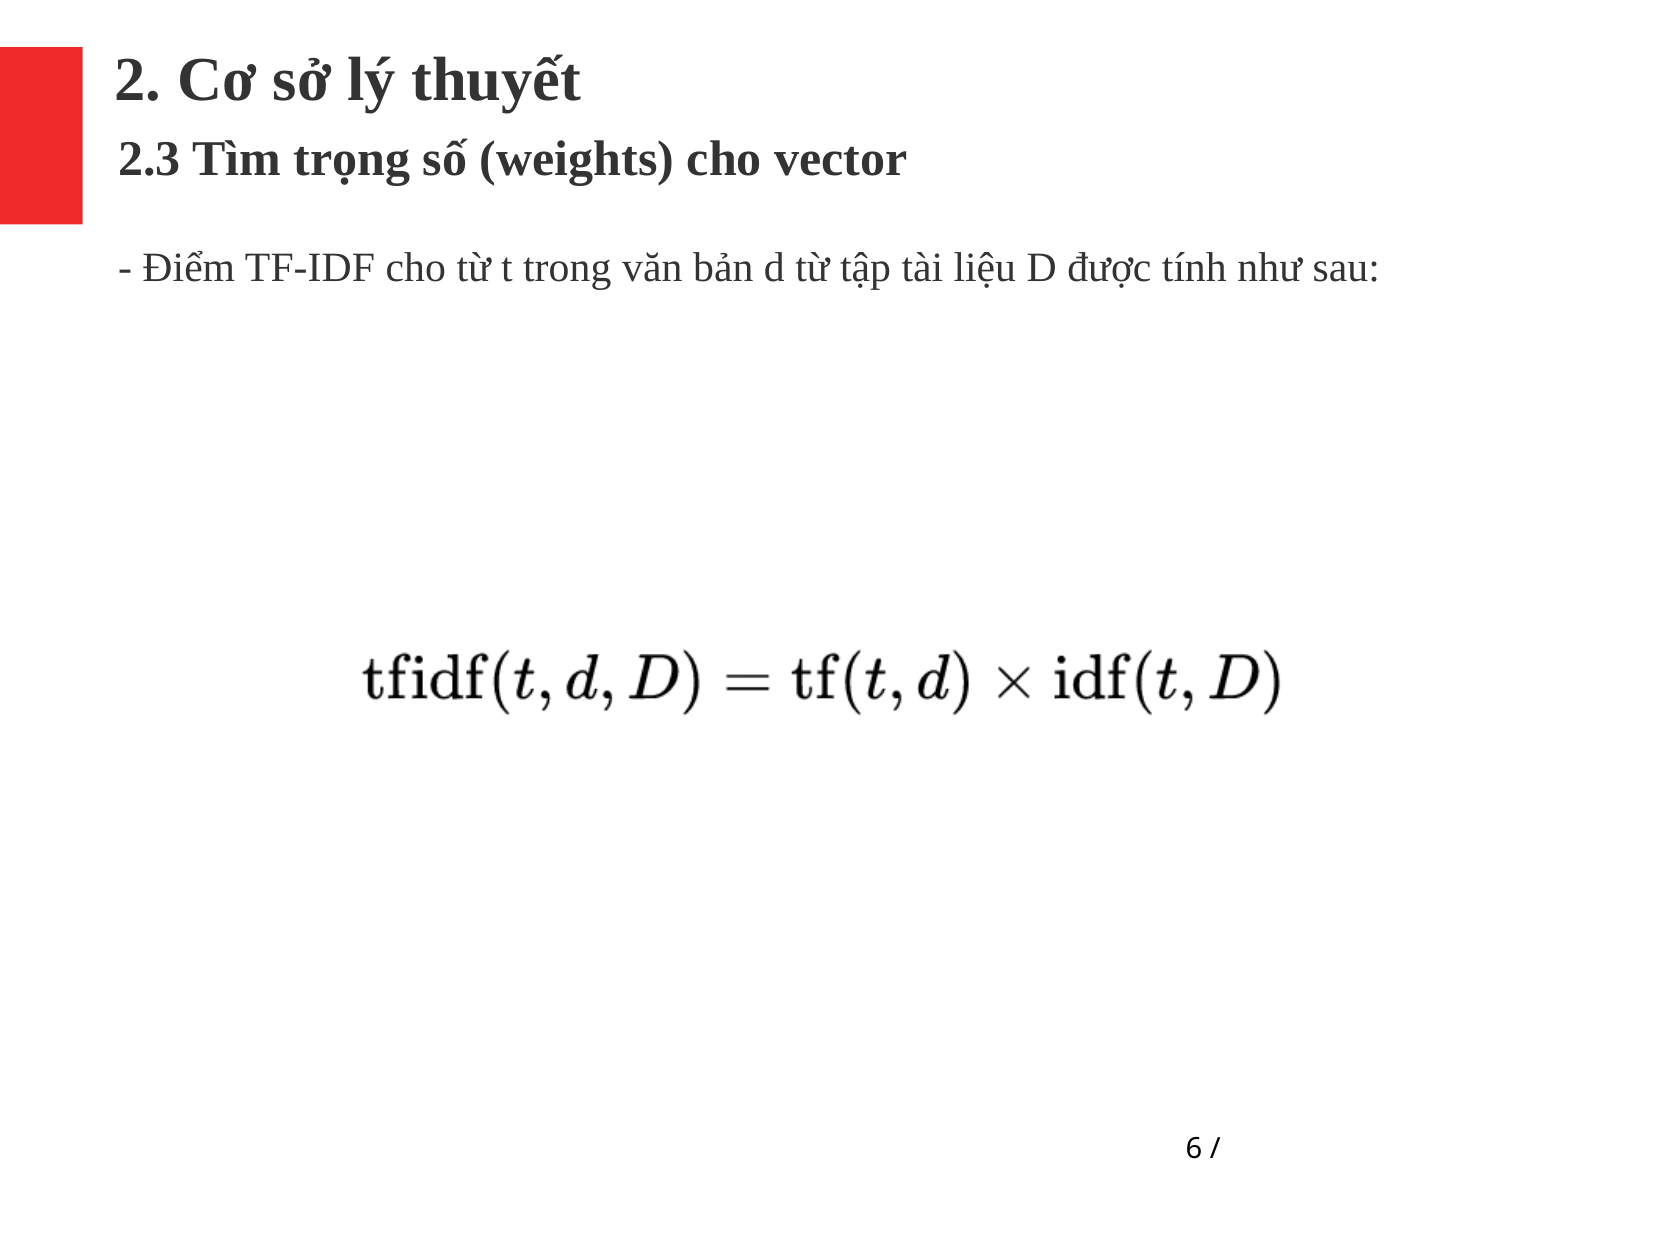

2. Cơ sở lý thuyết
2.3 Tìm trọng số (weights) cho vector
- Điểm TF-IDF cho từ t trong văn bản d từ tập tài liệu D được tính như sau: